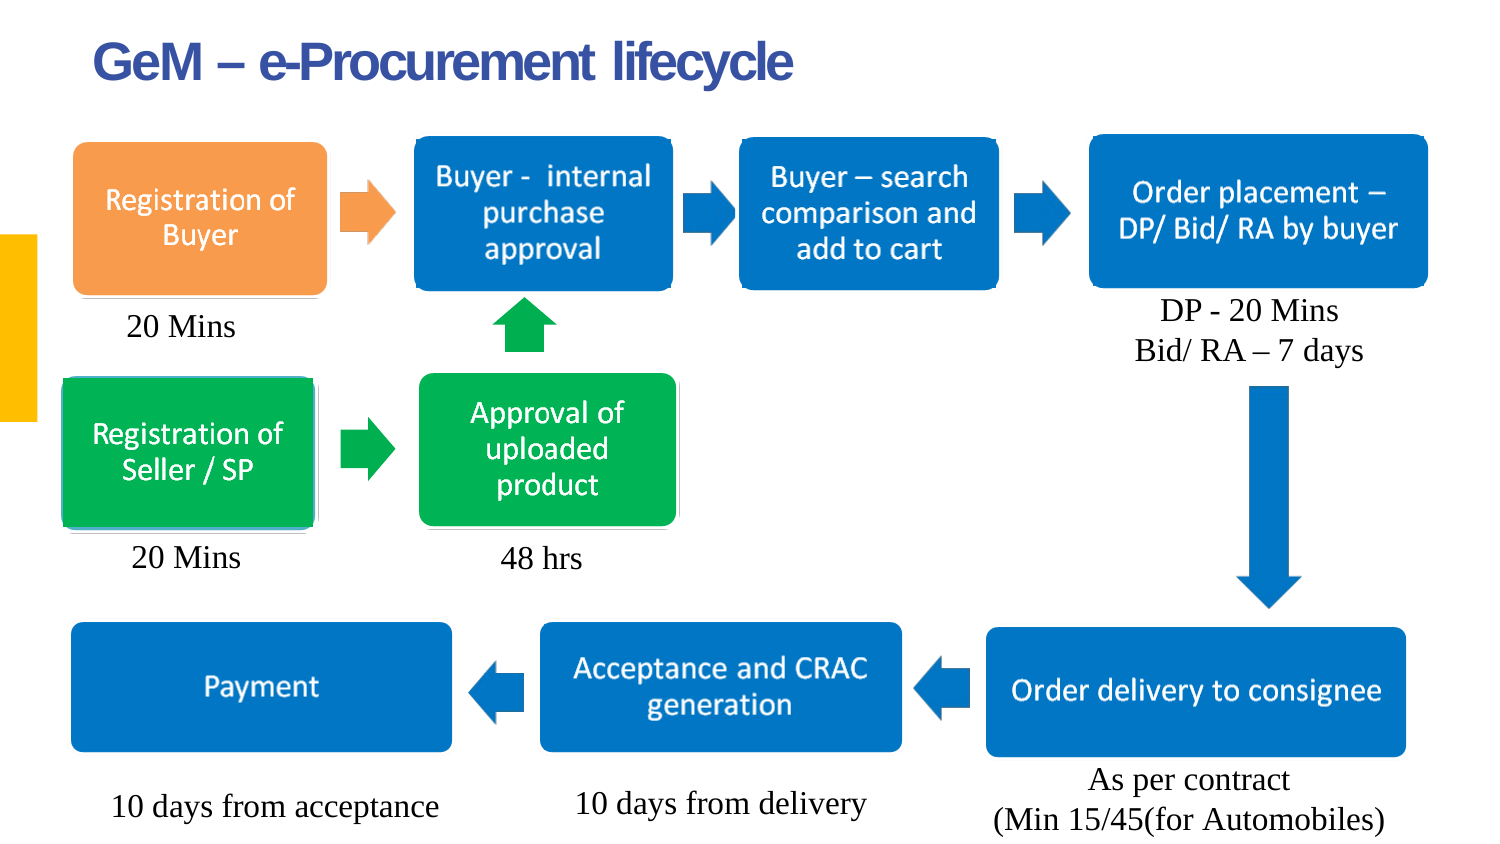

GeM – e-Procurement lifecycle
DP - 20 Mins Bid/ RA – 7 days
20 Mins
20 Mins
48 hrs
As per contract
(Min 15/45(for Automobiles)
10 days from delivery
10 days from acceptance